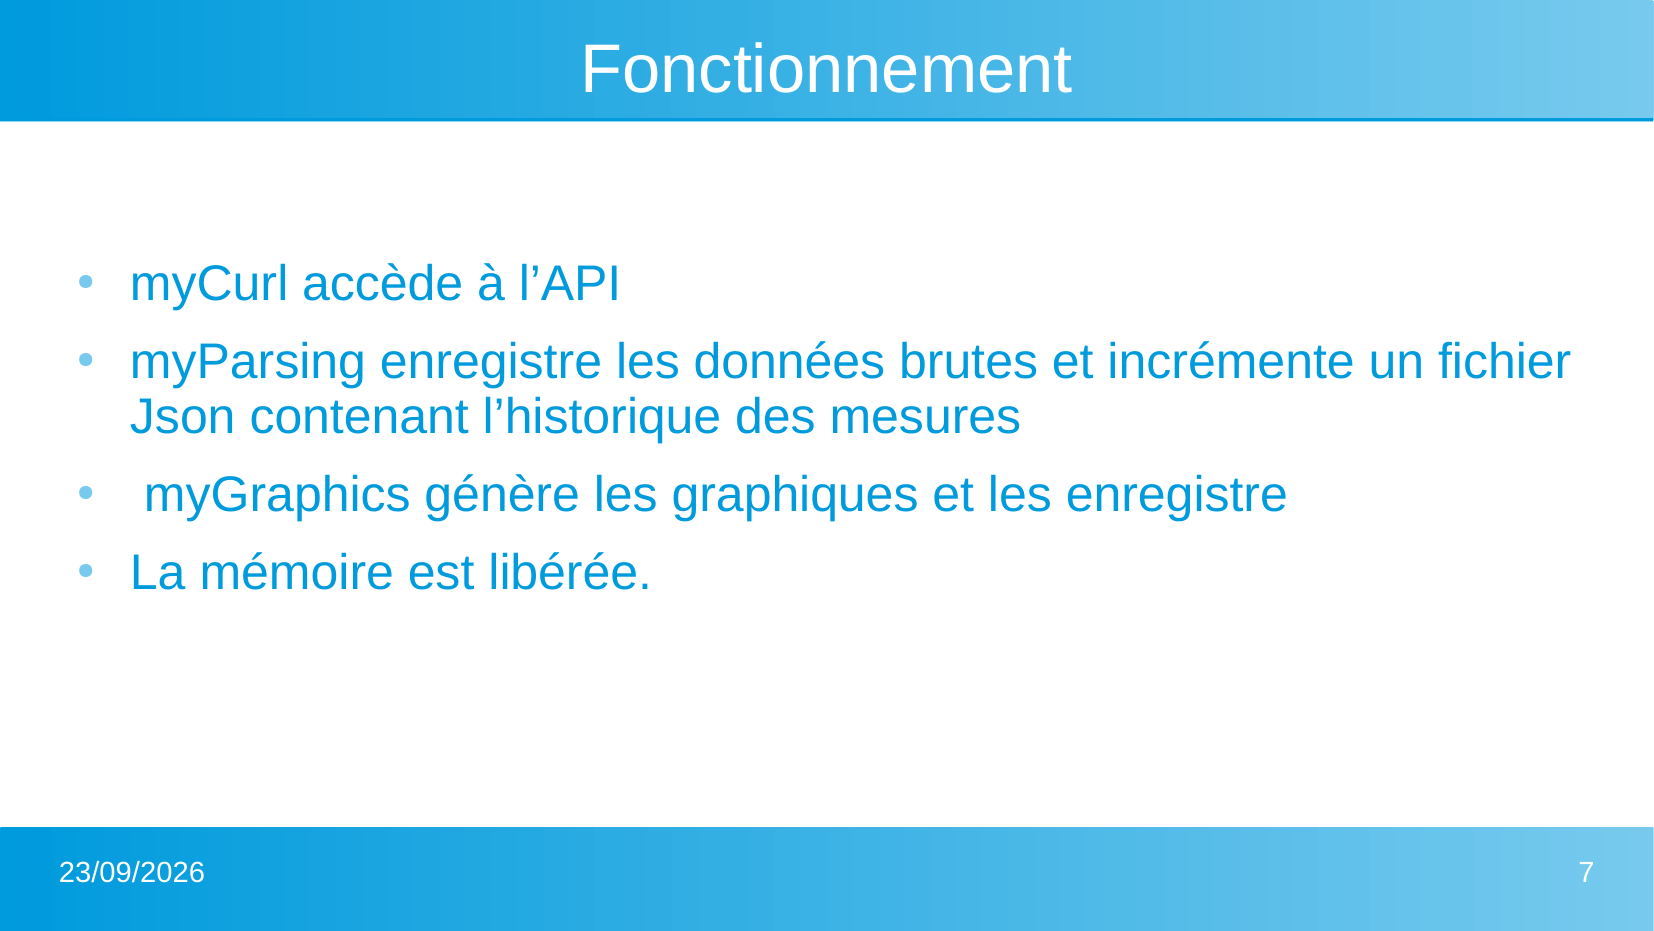

# Fonctionnement
myCurl accède à l’API
myParsing enregistre les données brutes et incrémente un fichier Json contenant l’historique des mesures
 myGraphics génère les graphiques et les enregistre
La mémoire est libérée.
7